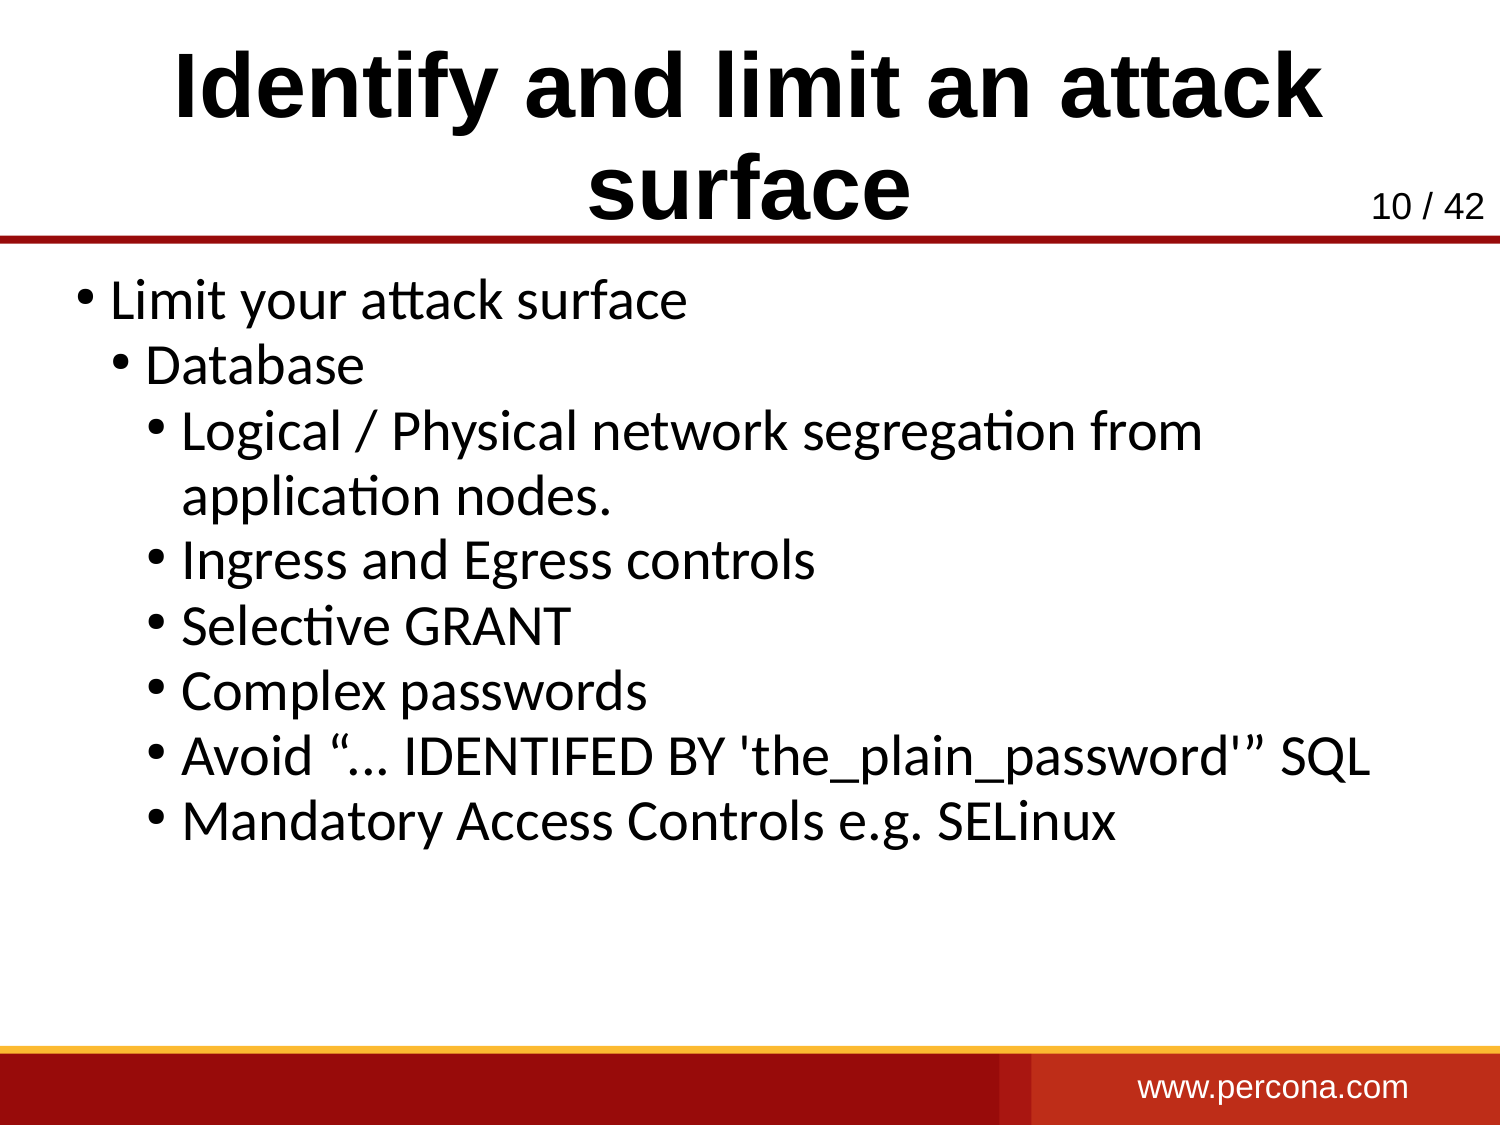

Identify and limit an attack surface
Limit your attack surface
Database
Logical / Physical network segregation from application nodes.
Ingress and Egress controls
Selective GRANT
Complex passwords
Avoid “... IDENTIFED BY 'the_plain_password'” SQL
Mandatory Access Controls e.g. SELinux